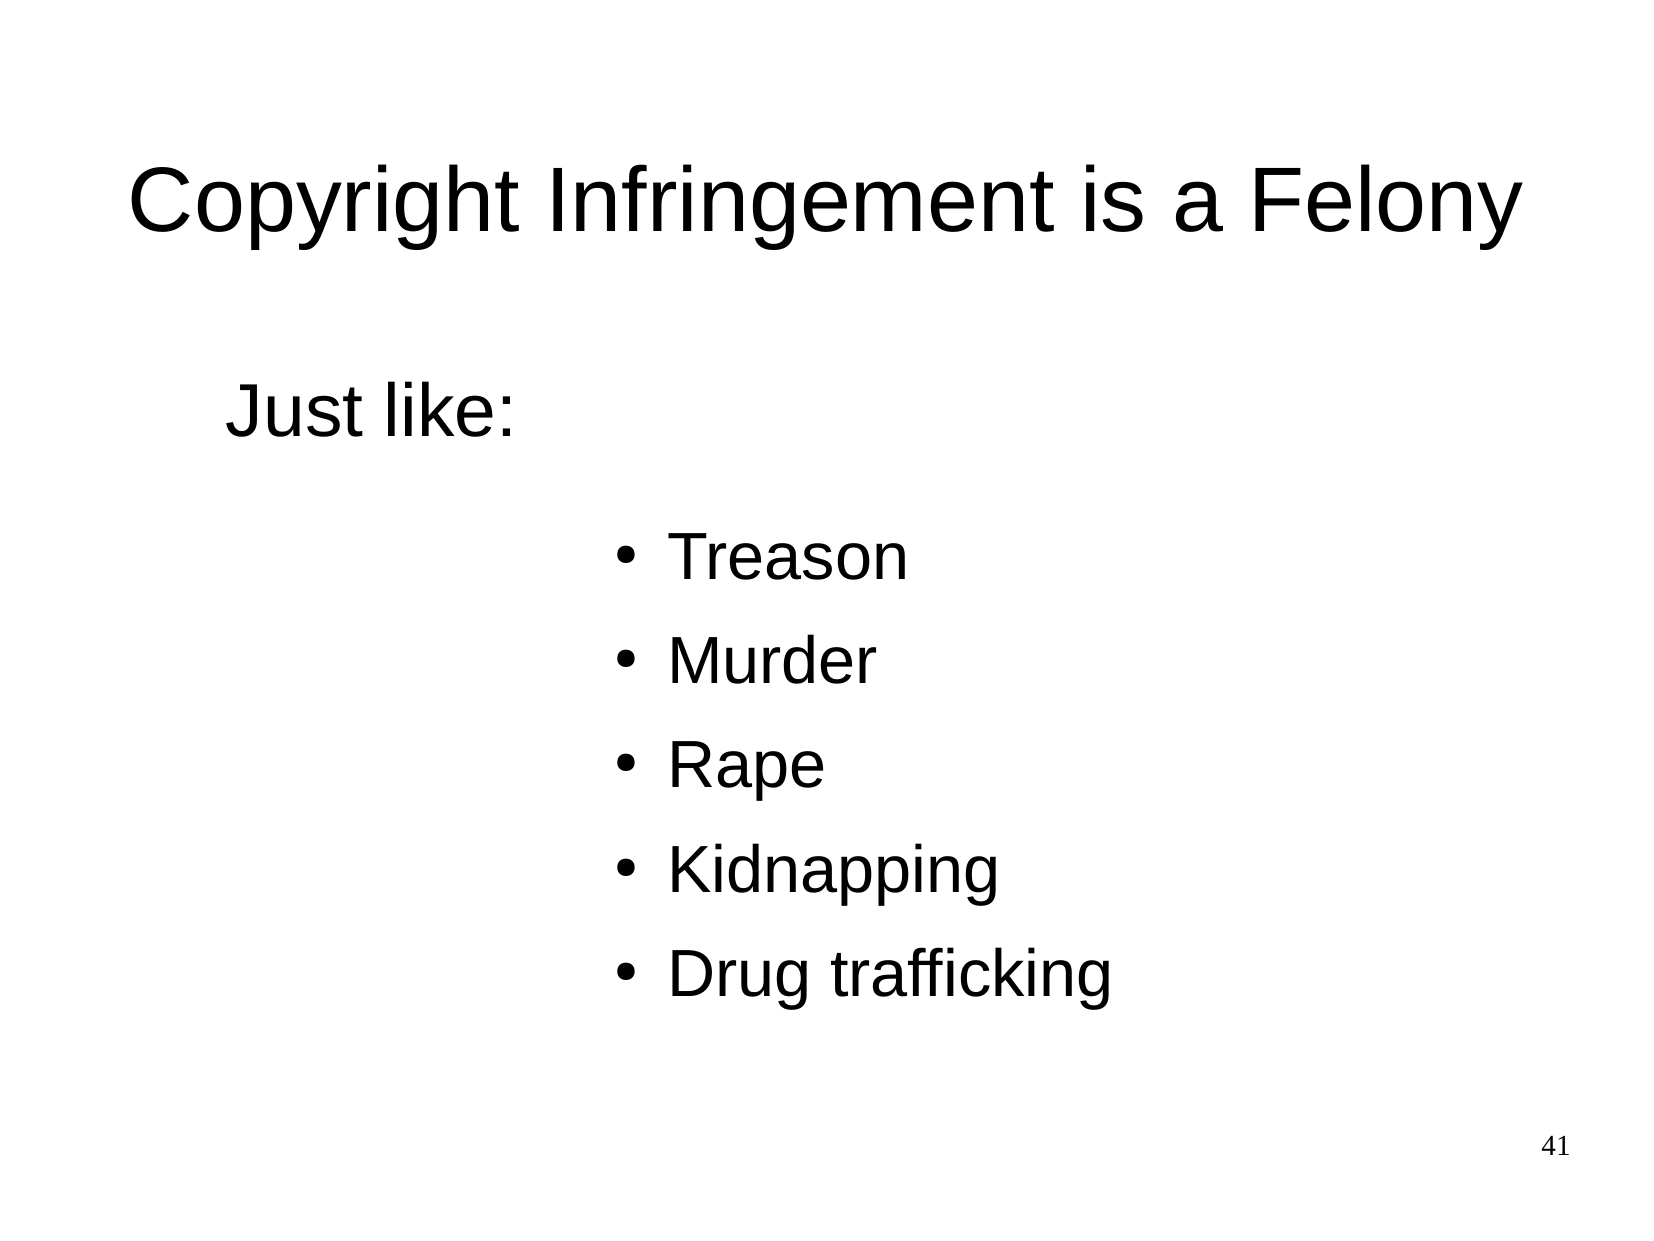

# Copyright Infringement is a Felony
Just like:
Treason
Murder
Rape
Kidnapping
Drug trafficking
41